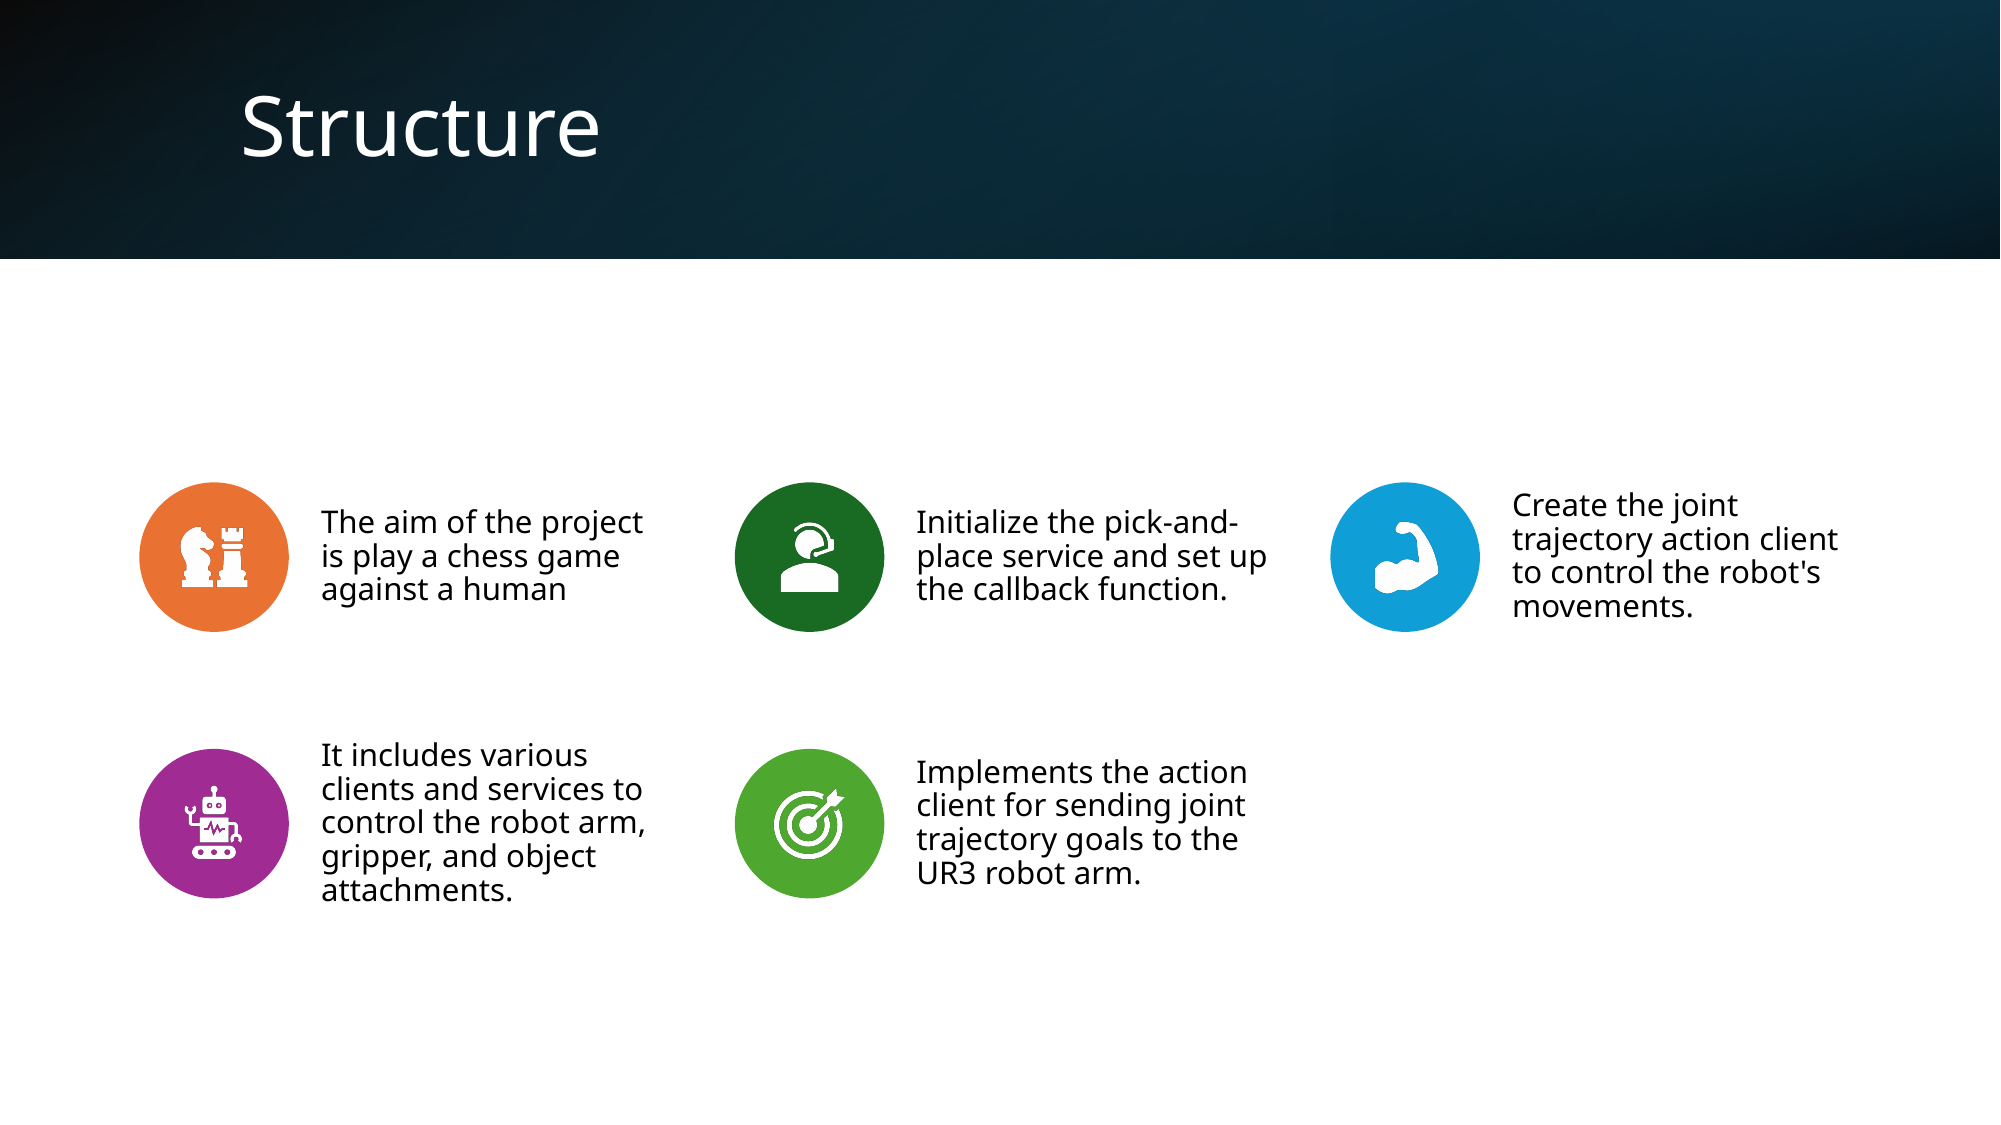

# Structure
The aim of the project is play a chess game against a human
Initialize the pick-and-place service and set up the callback function.
Create the joint trajectory action client to control the robot's movements.
It includes various clients and services to control the robot arm, gripper, and object attachments.
Implements the action client for sending joint trajectory goals to the UR3 robot arm.